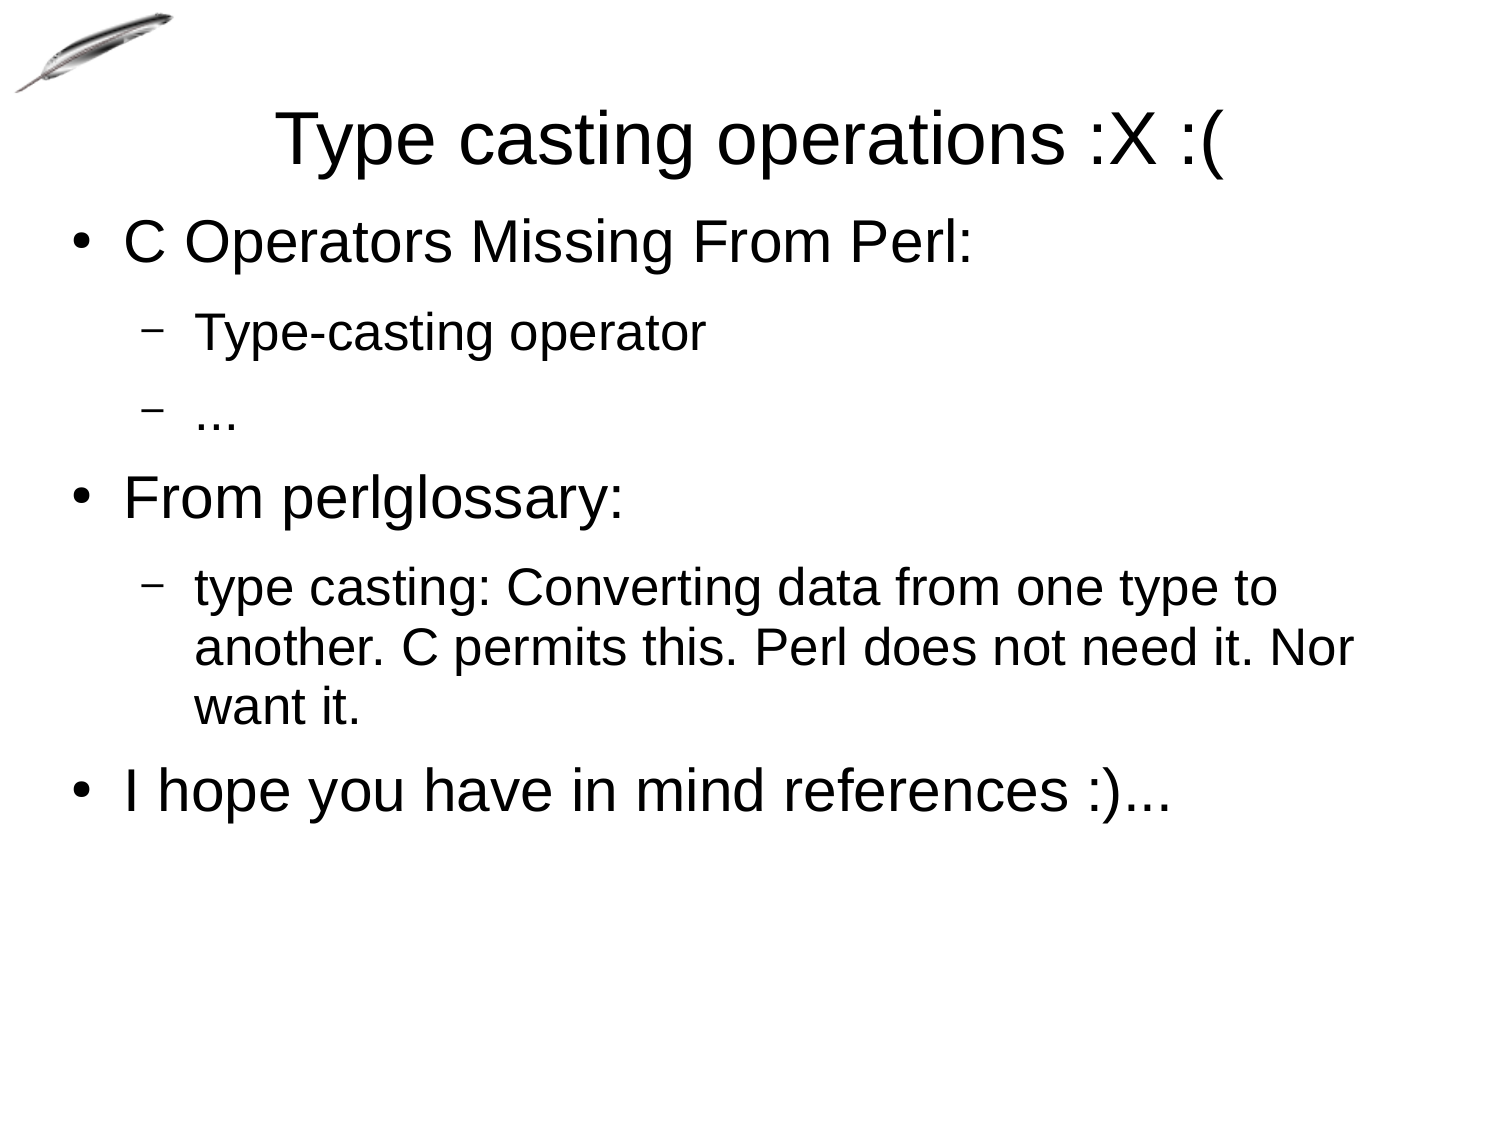

# Type casting operations :X :(
C Operators Missing From Perl:
Type-casting operator
...
From perlglossary:
type casting: Converting data from one type to another. C permits this. Perl does not need it. Nor want it.
I hope you have in mind references :)...